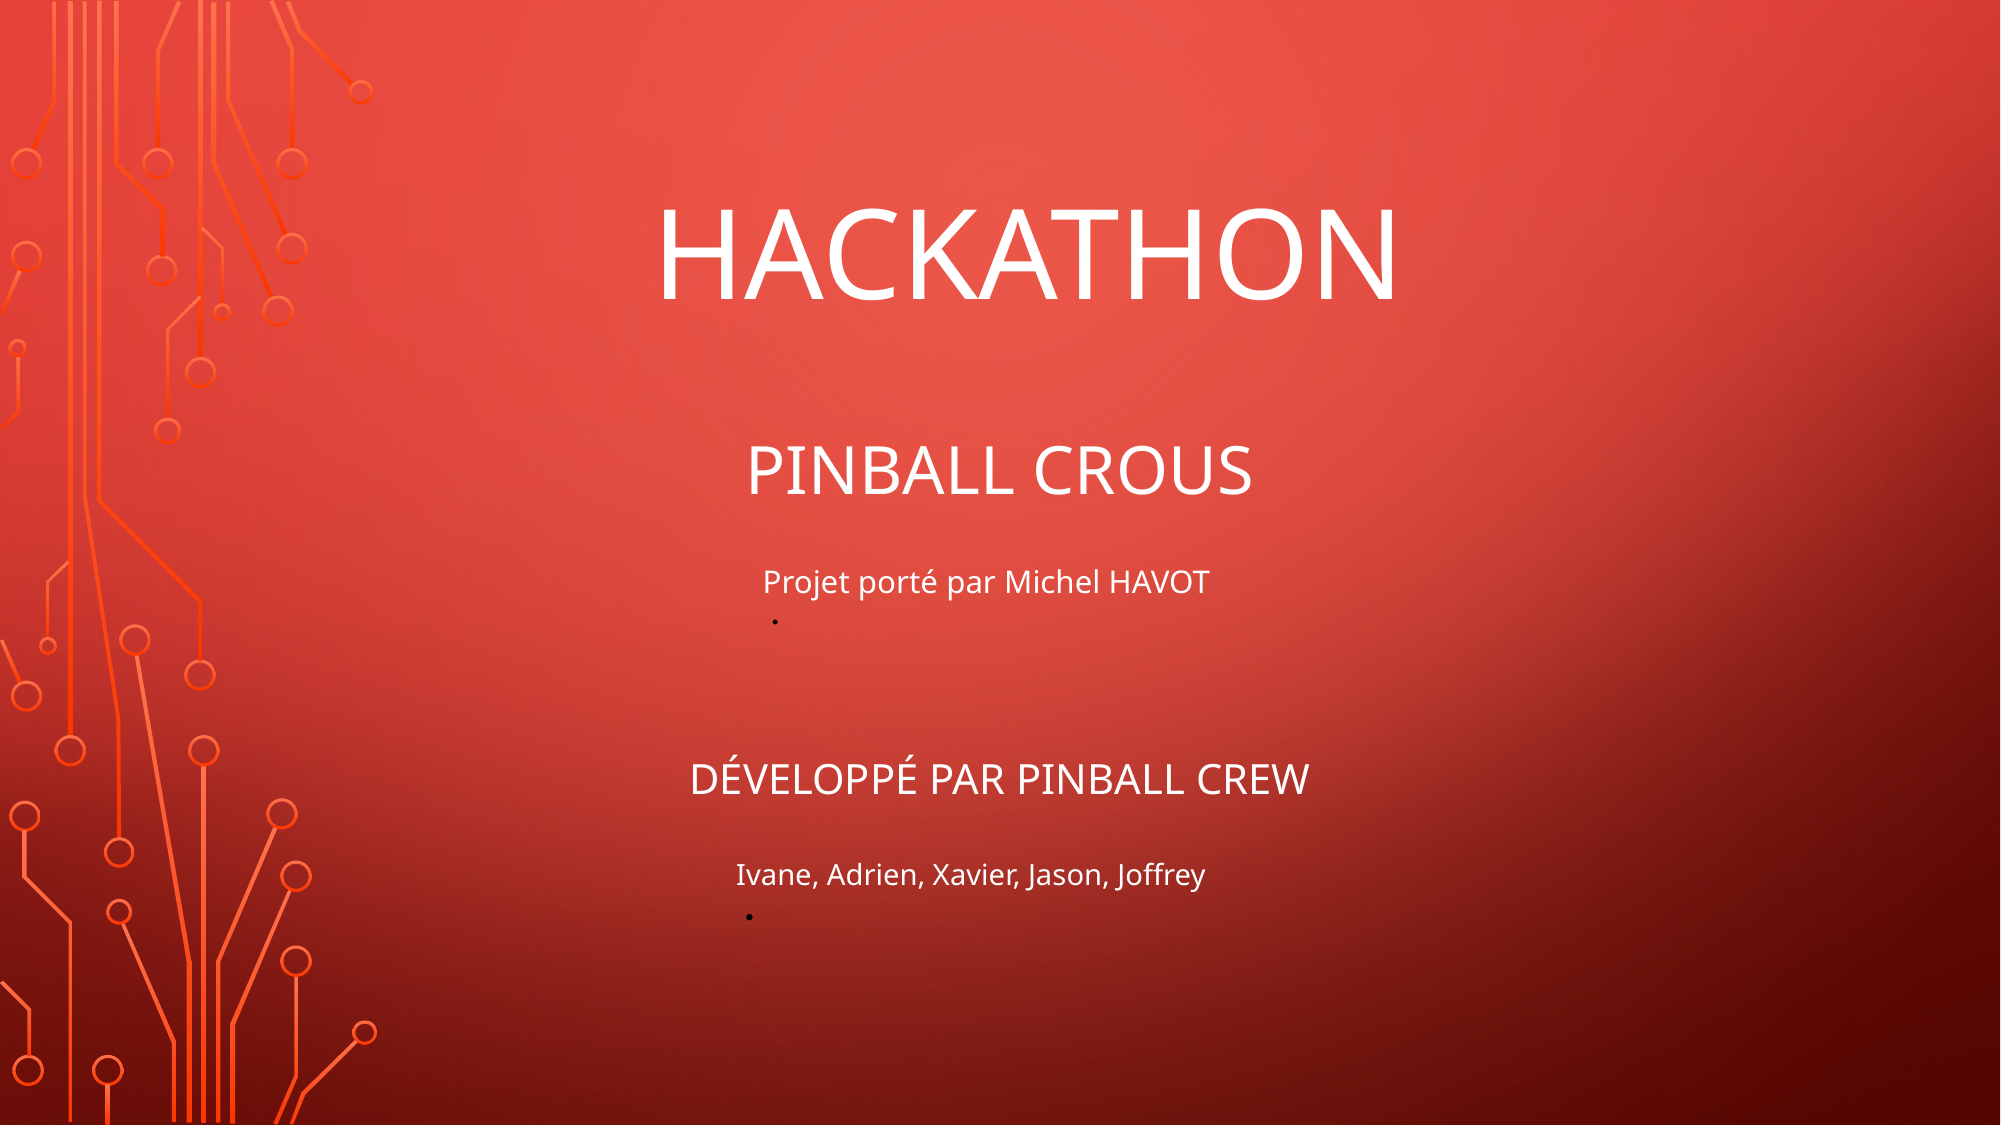

# Hackathon
Pinball crous
Projet porté par Michel HAVOT
Développé par Pinball crew
Ivane, Adrien, Xavier, Jason, Joffrey